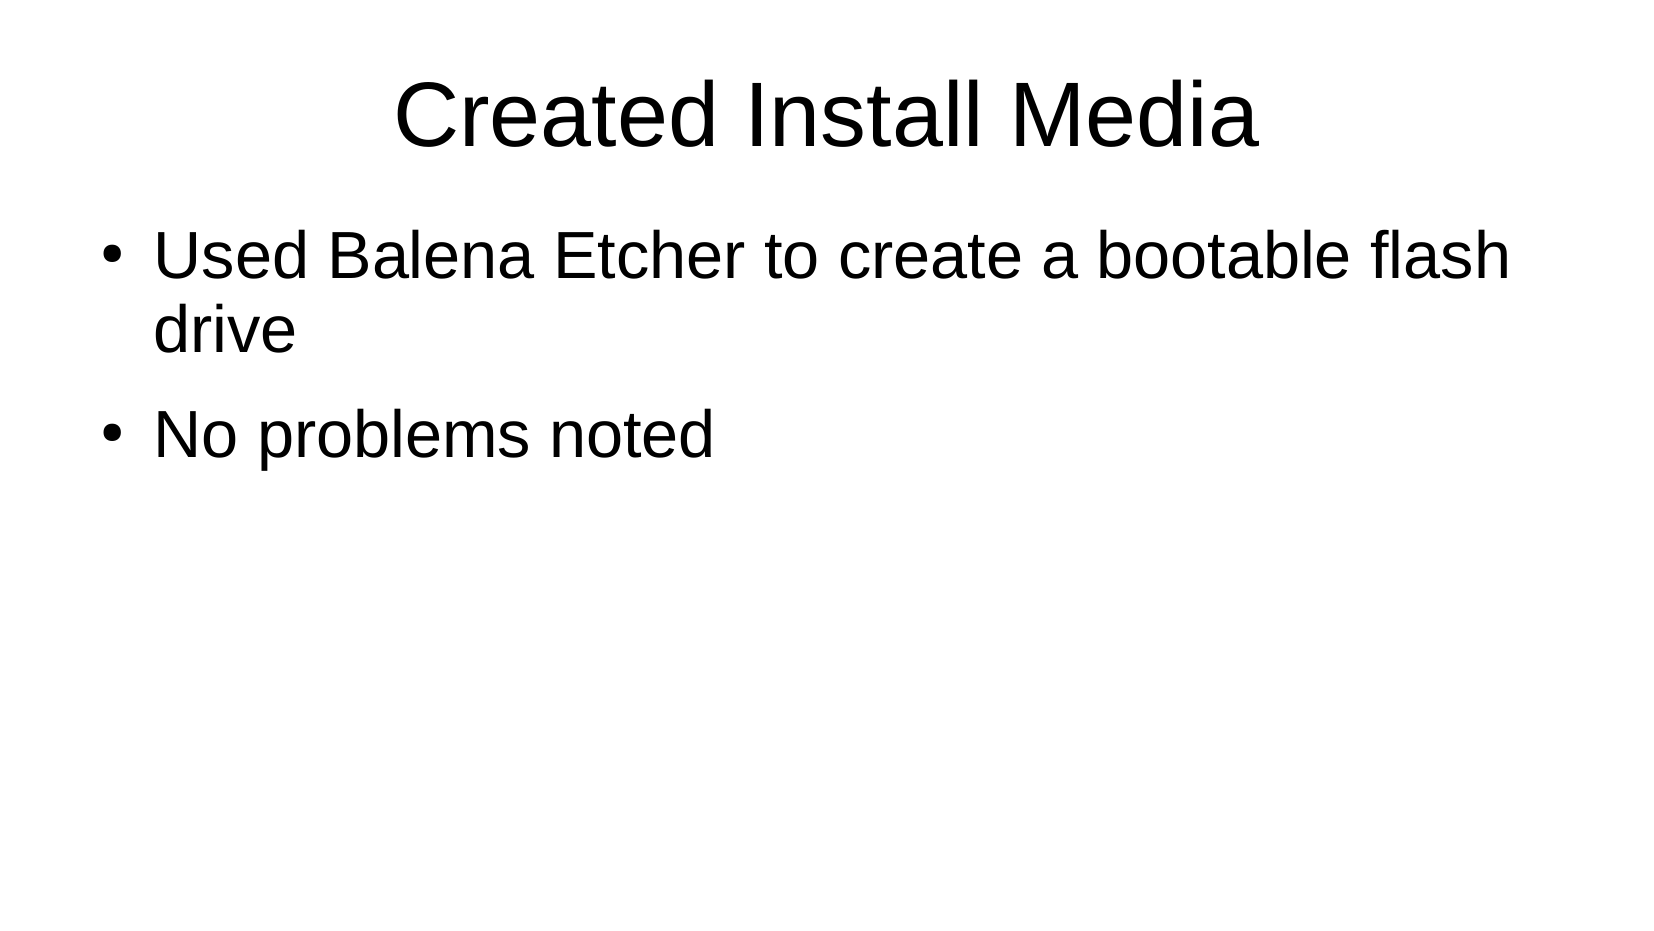

# Created Install Media
Used Balena Etcher to create a bootable flash drive
No problems noted